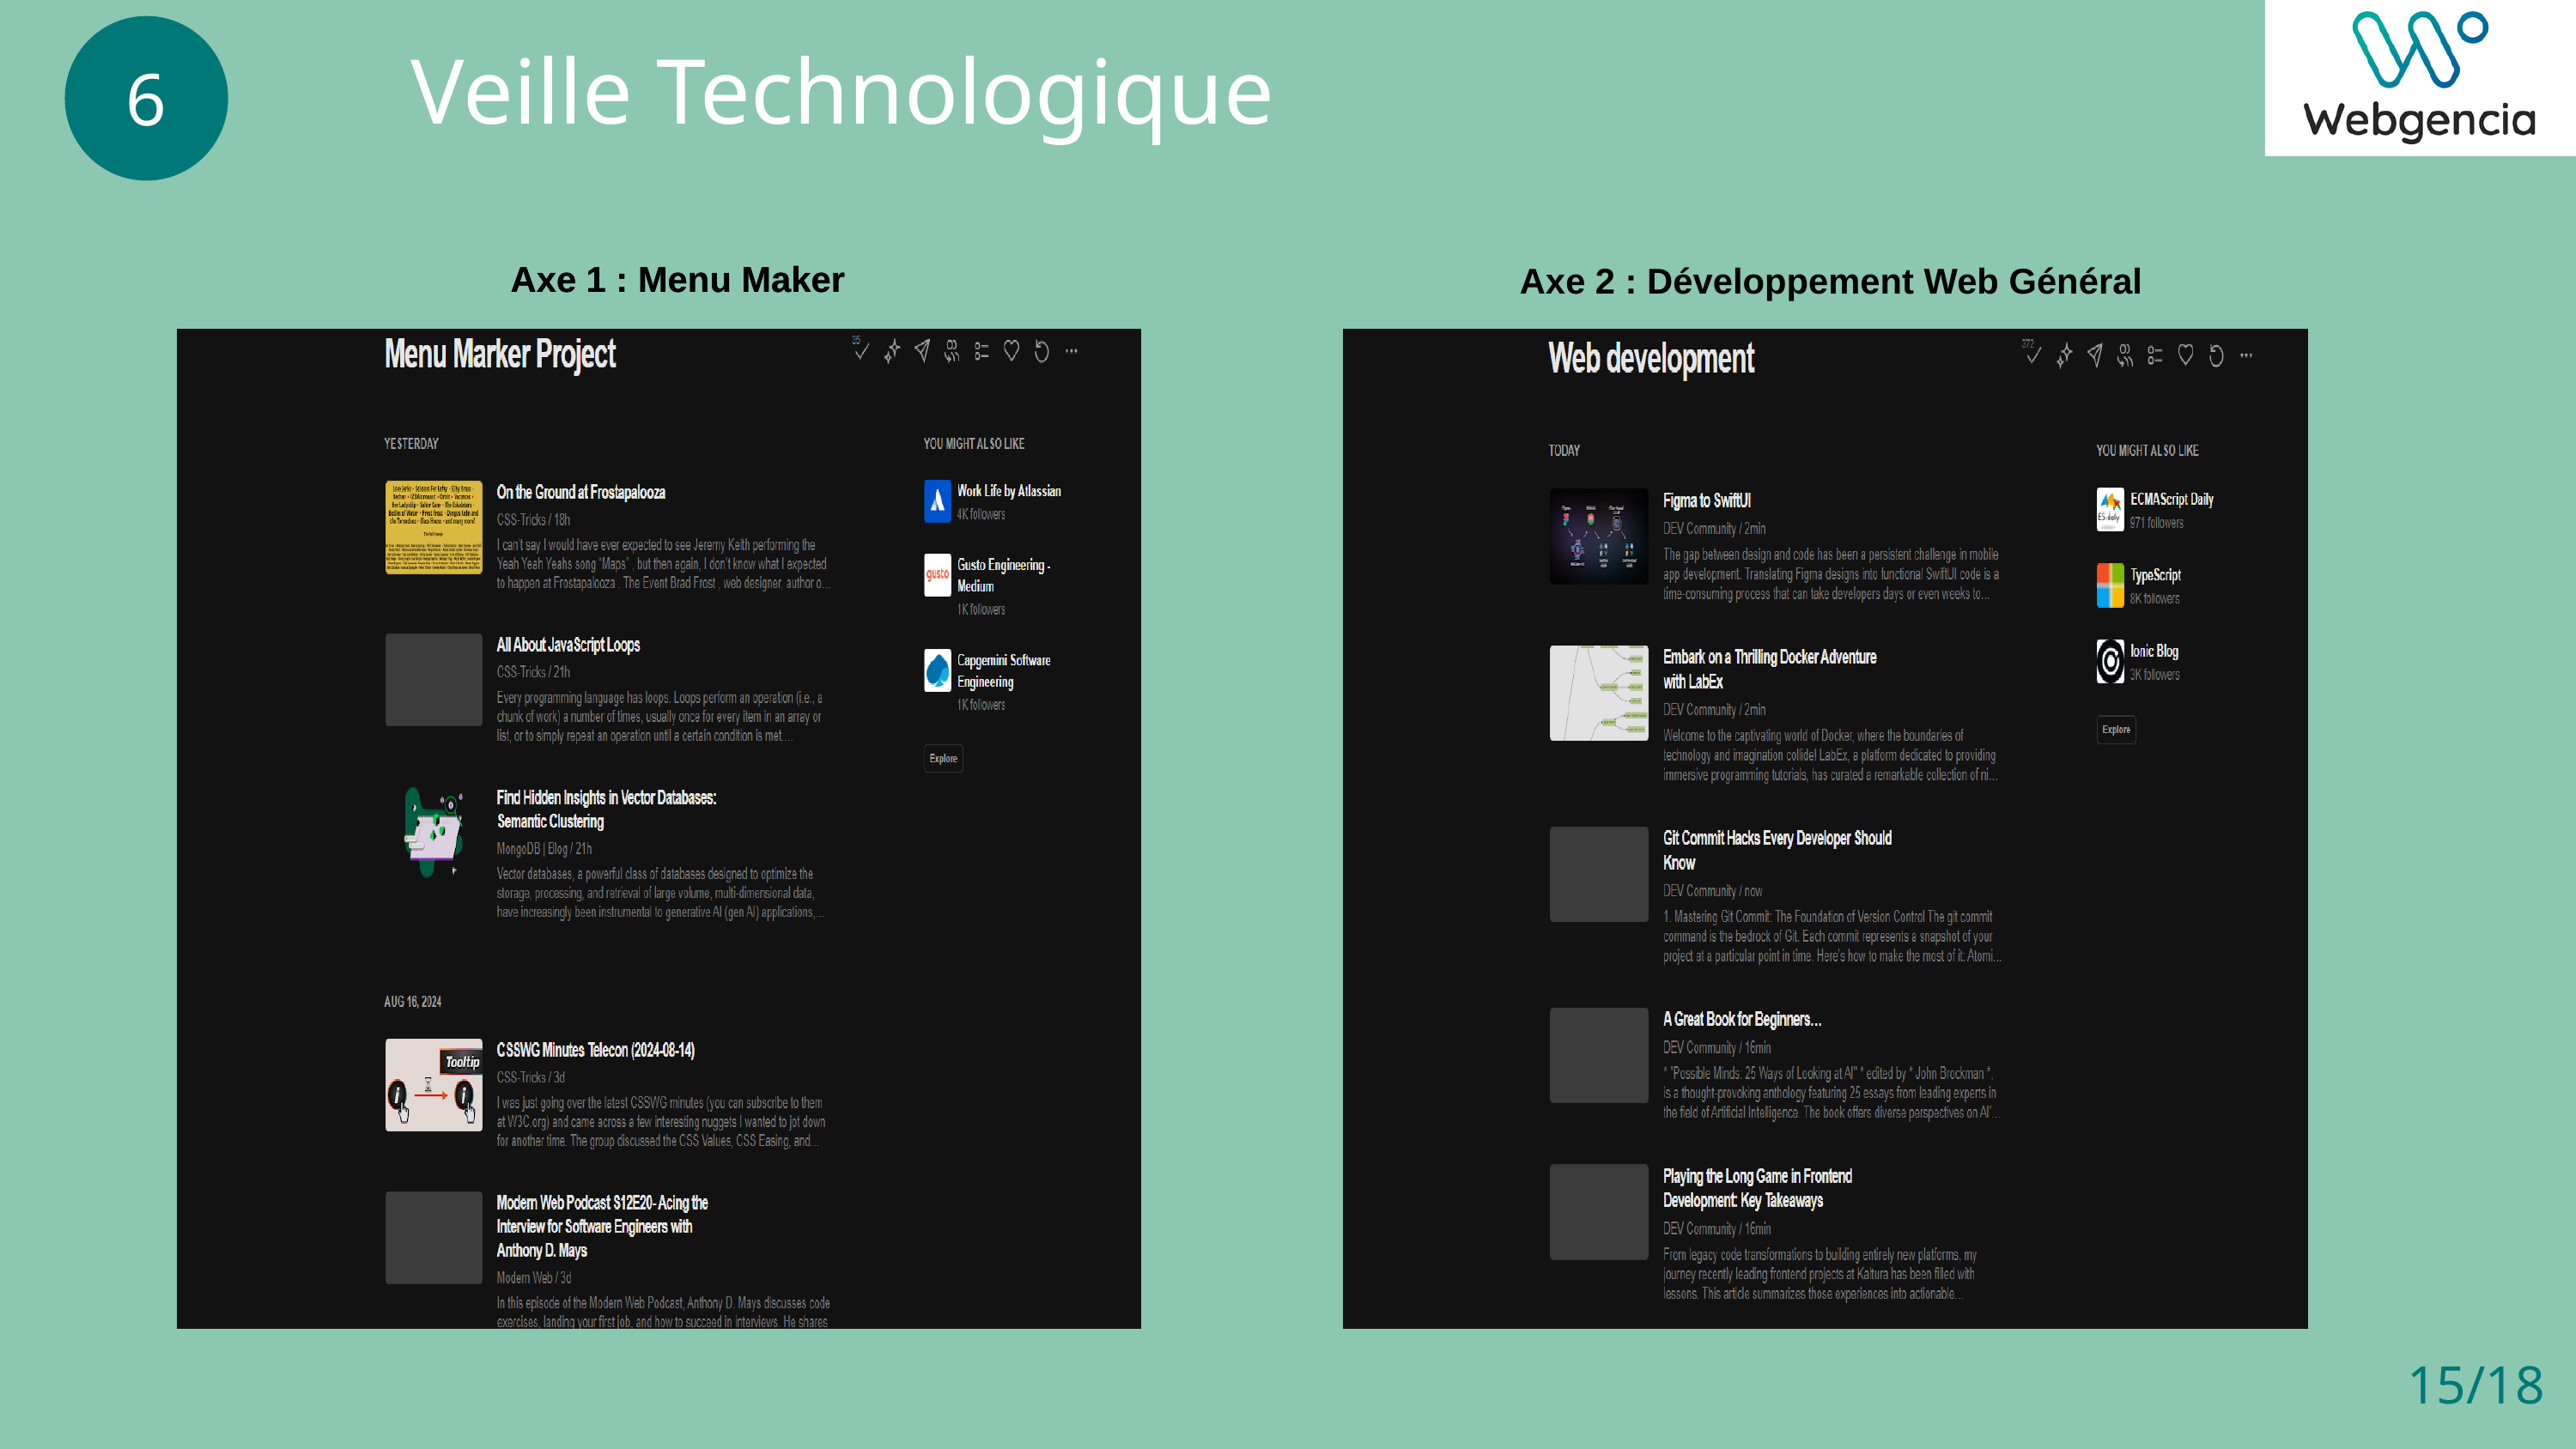

6
Veille Technologique
Axe 1 : Menu Maker
Axe 1 : Menu Maker
Axe 2 : Développement Web Général
15/18